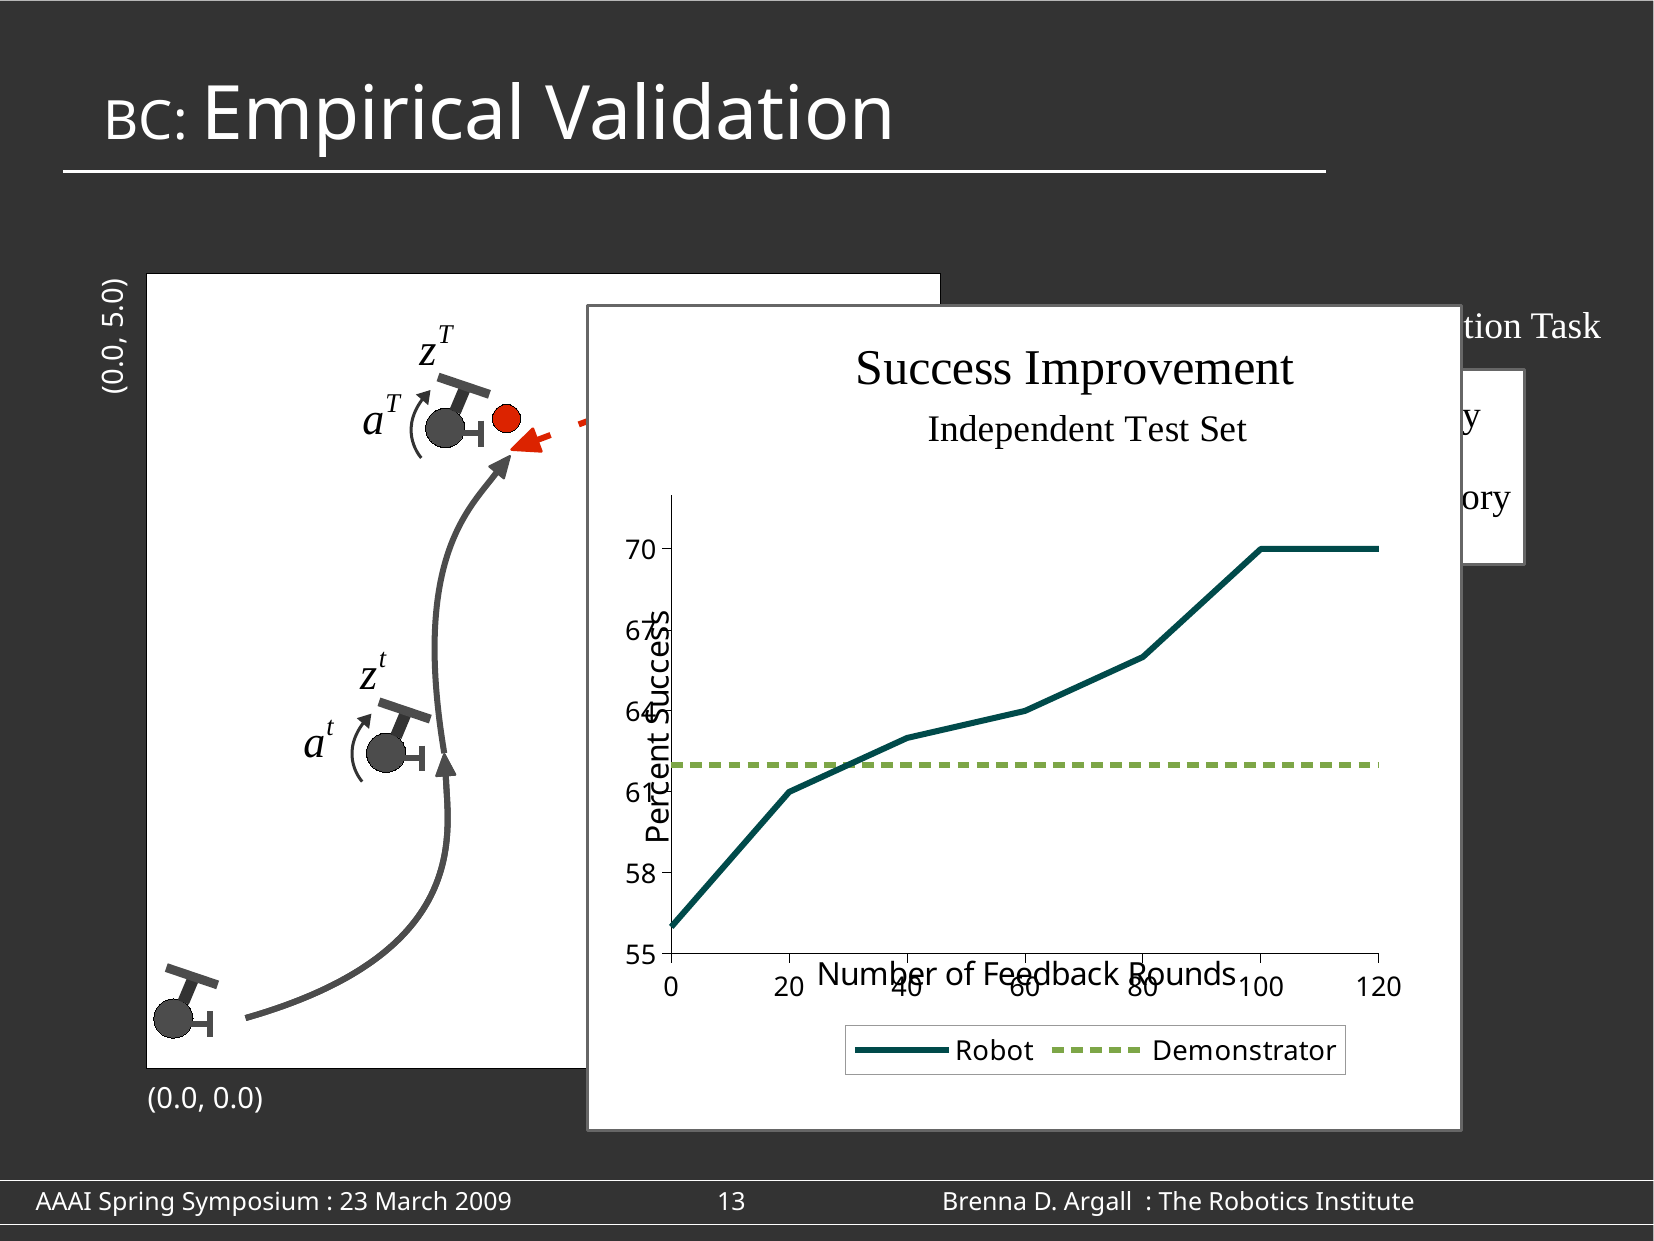

BC: Empirical Validation
 AAAI Spring Symposium : 23 March 2009 Brenna D. Argall : The Robotics Institute
(0.0, 5.0)
Motion Interception, Simulation Task
### Chart: Success Improvement
 Independent Test Set
| Category | Robot | Demonstrator |
|---|---|---|
Ball Trajectory
Robot Trajectory
 : observation
 : action
 : policy
(5.0, 0.0)
(0.0, 0.0)